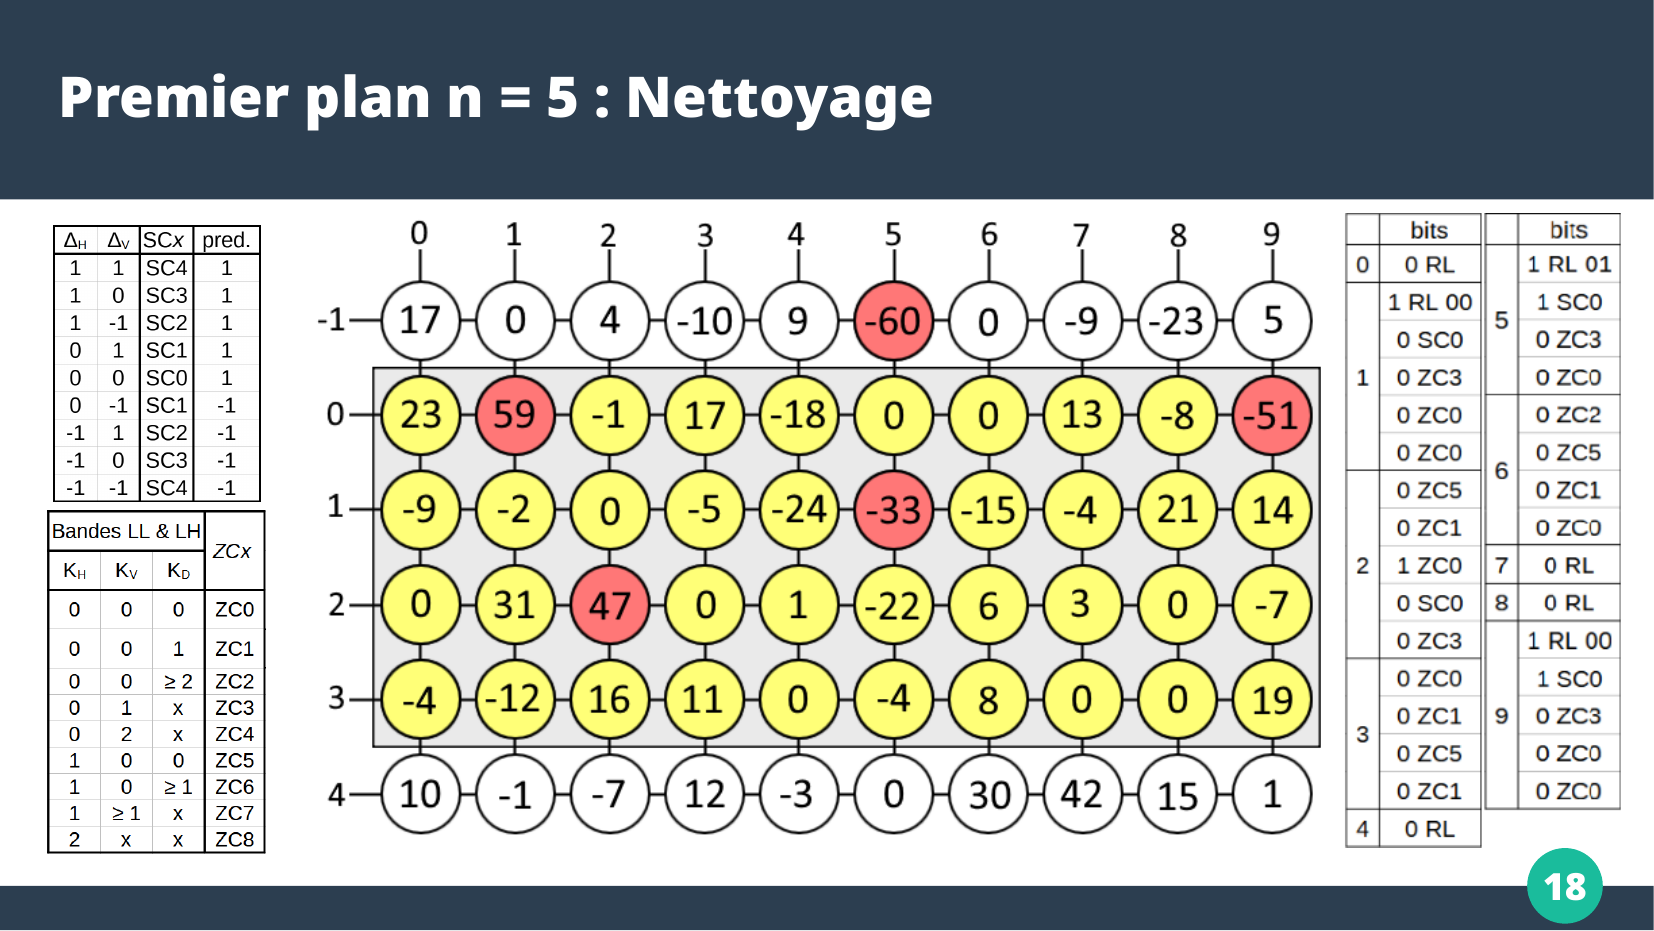

# Premier plan n = 5 : Nettoyage